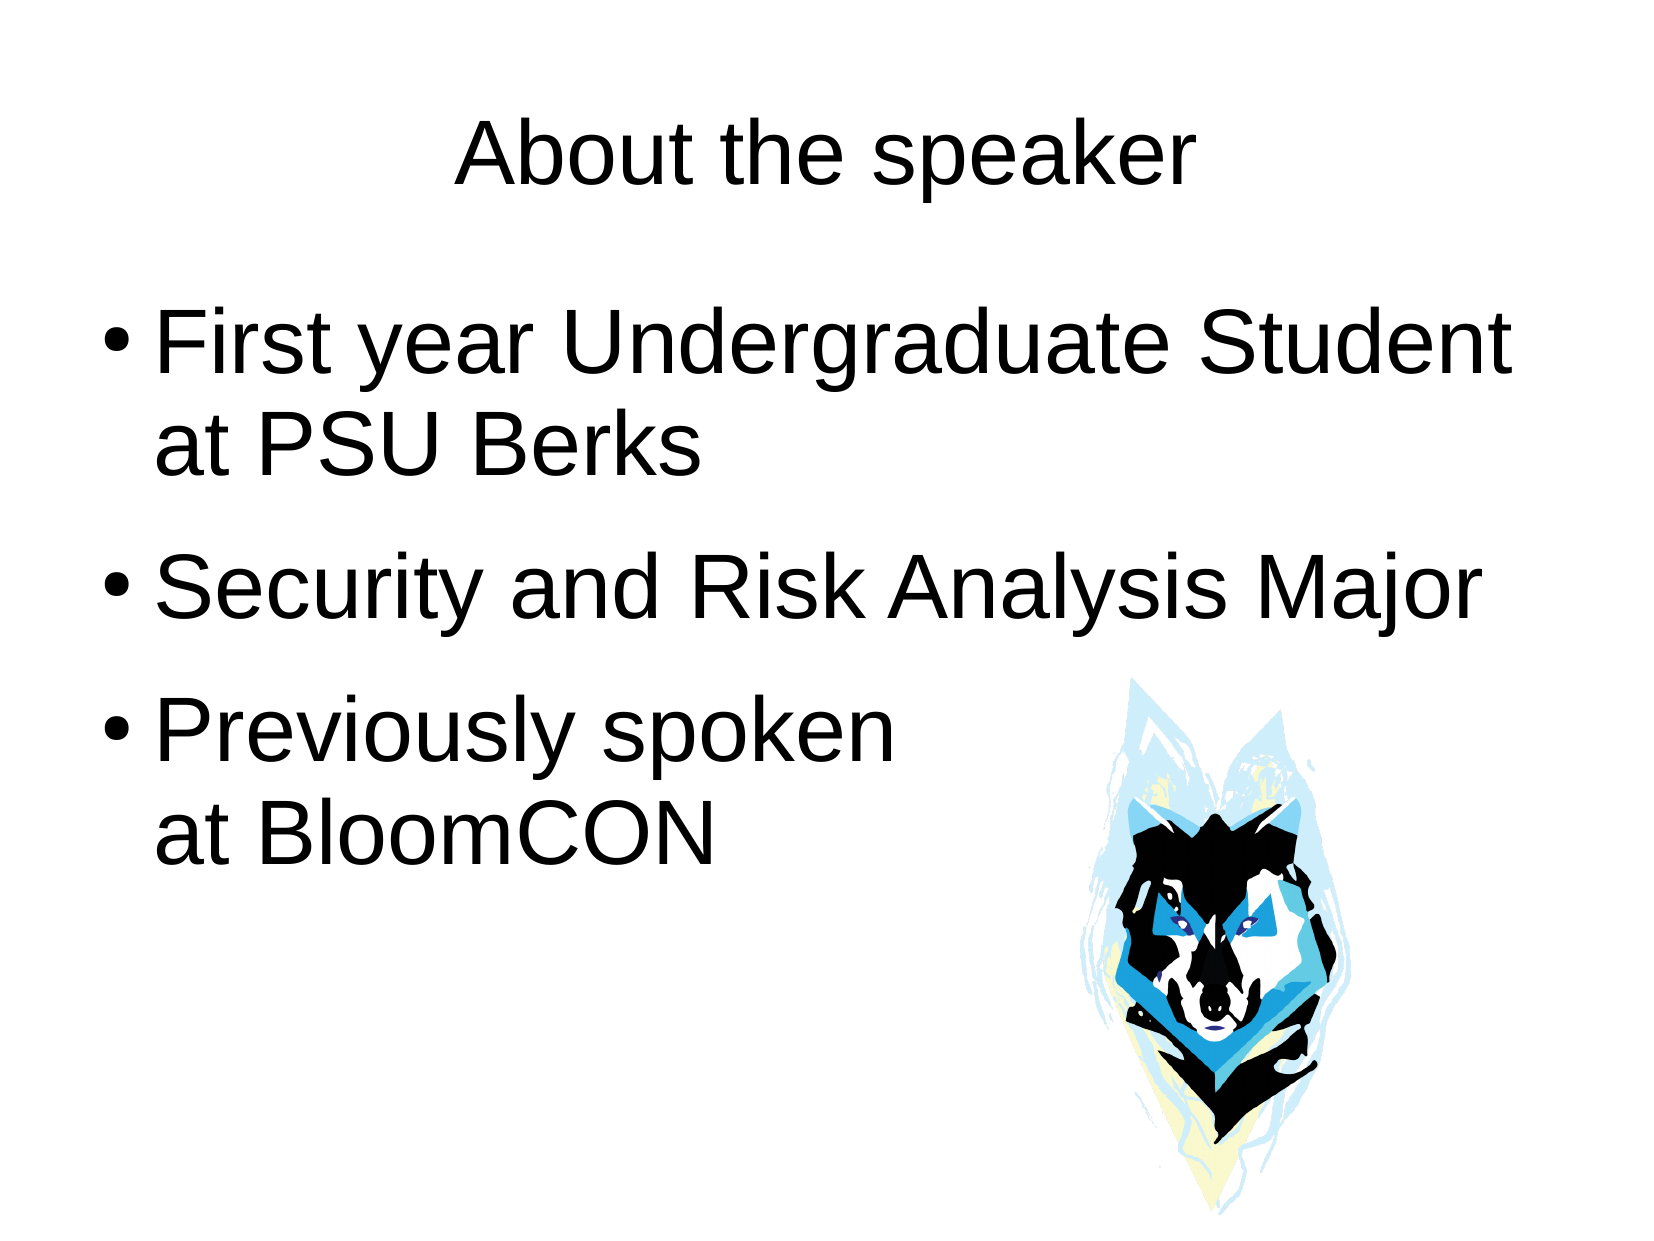

# About the speaker
First year Undergraduate Student at PSU Berks
Security and Risk Analysis Major
Previously spoken at BloomCON